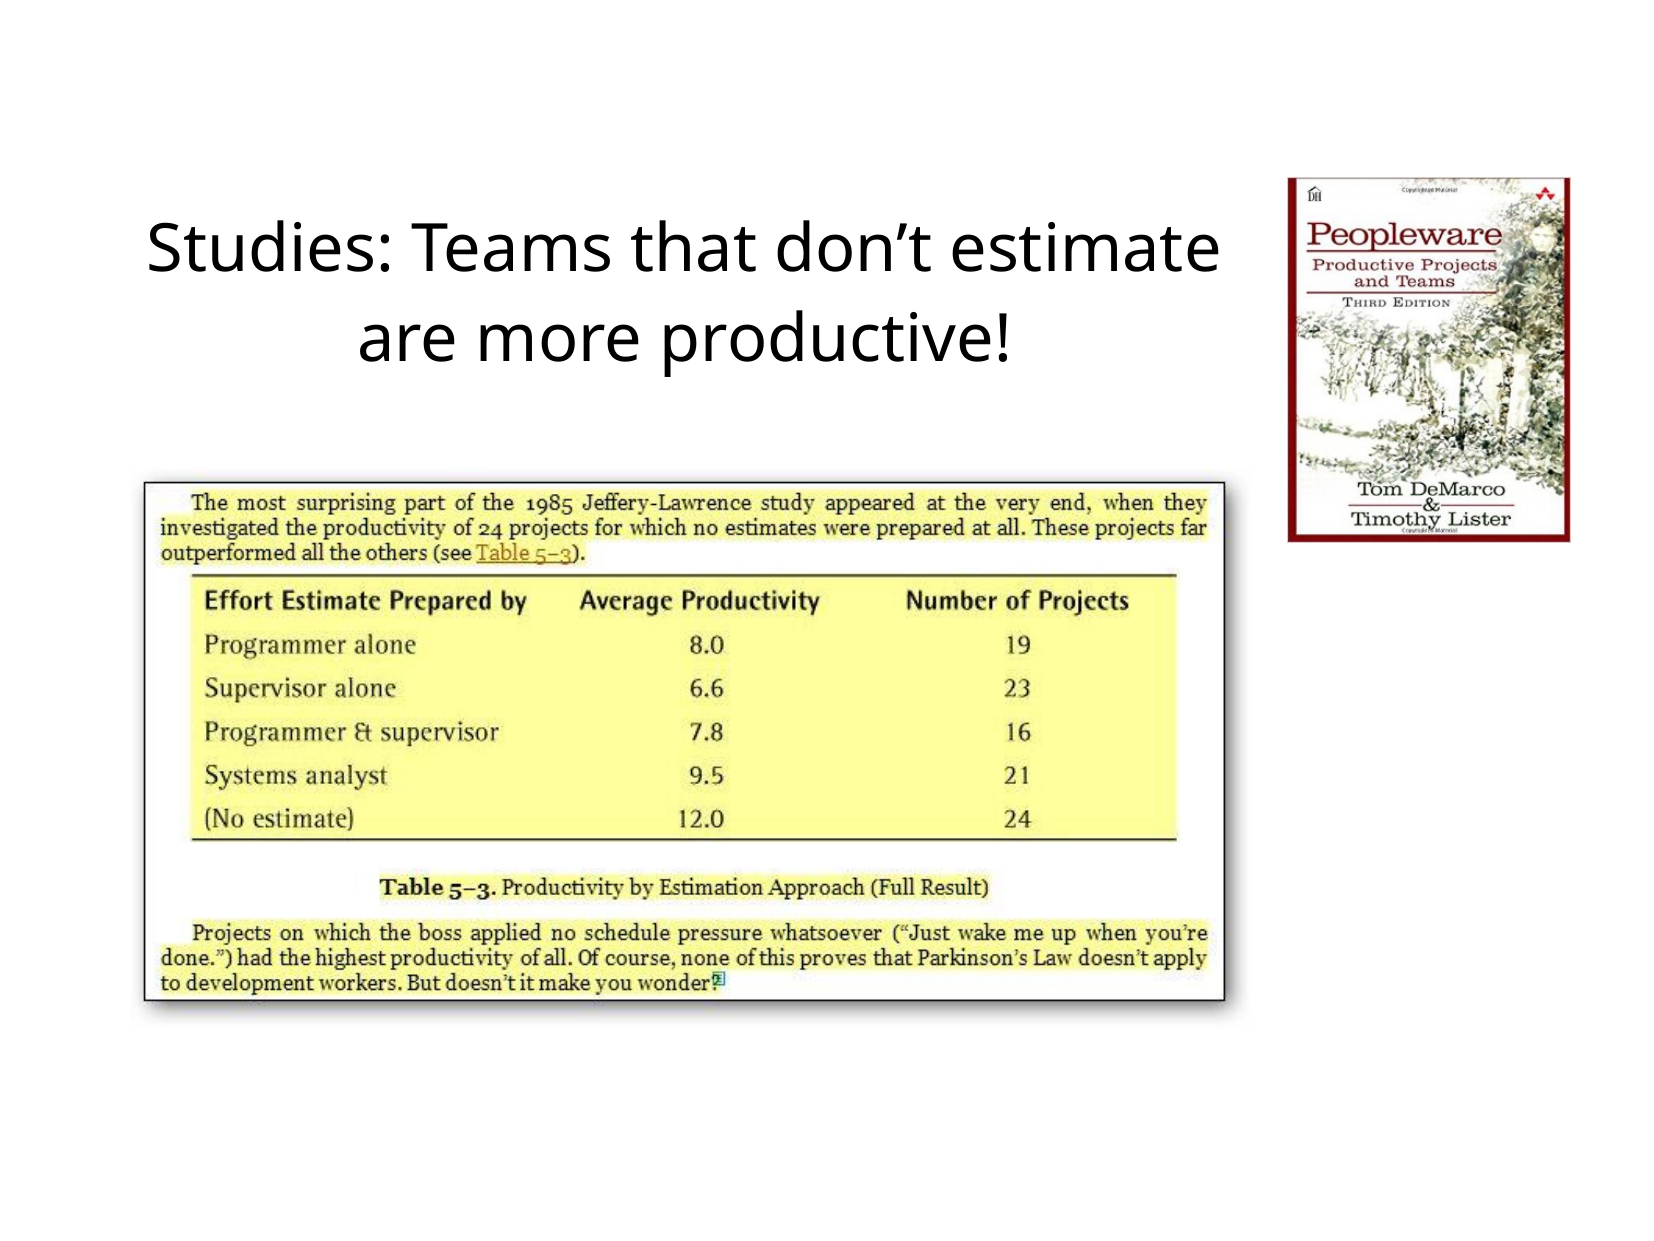

Studies: Teams that don’t estimate are more productive!
#